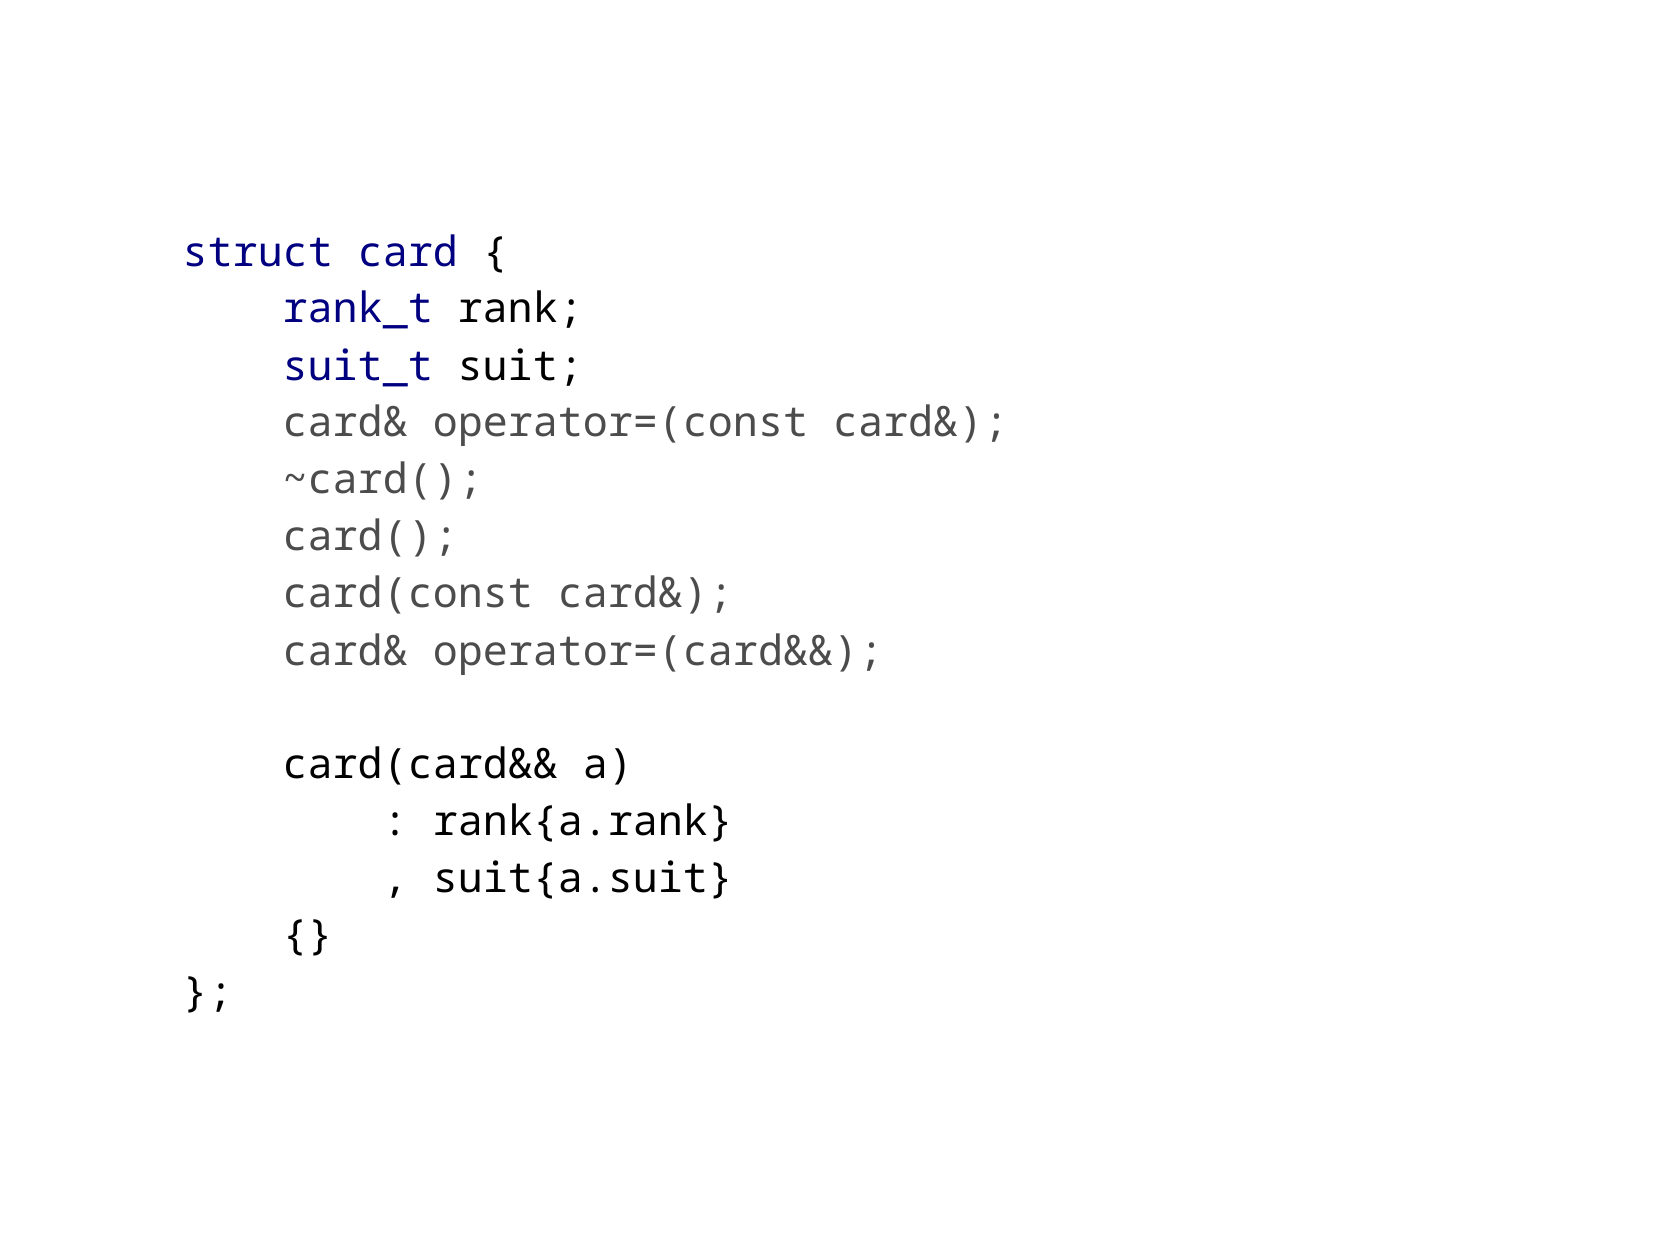

# struct card {
 rank_t rank;
 suit_t suit;
 card& operator=(const card&);
 ~card();
 card();
 card(const card&);
 card& operator=(card&&);
 card(card&& a)
 : rank{a.rank}
 , suit{a.suit}
 {}
 };